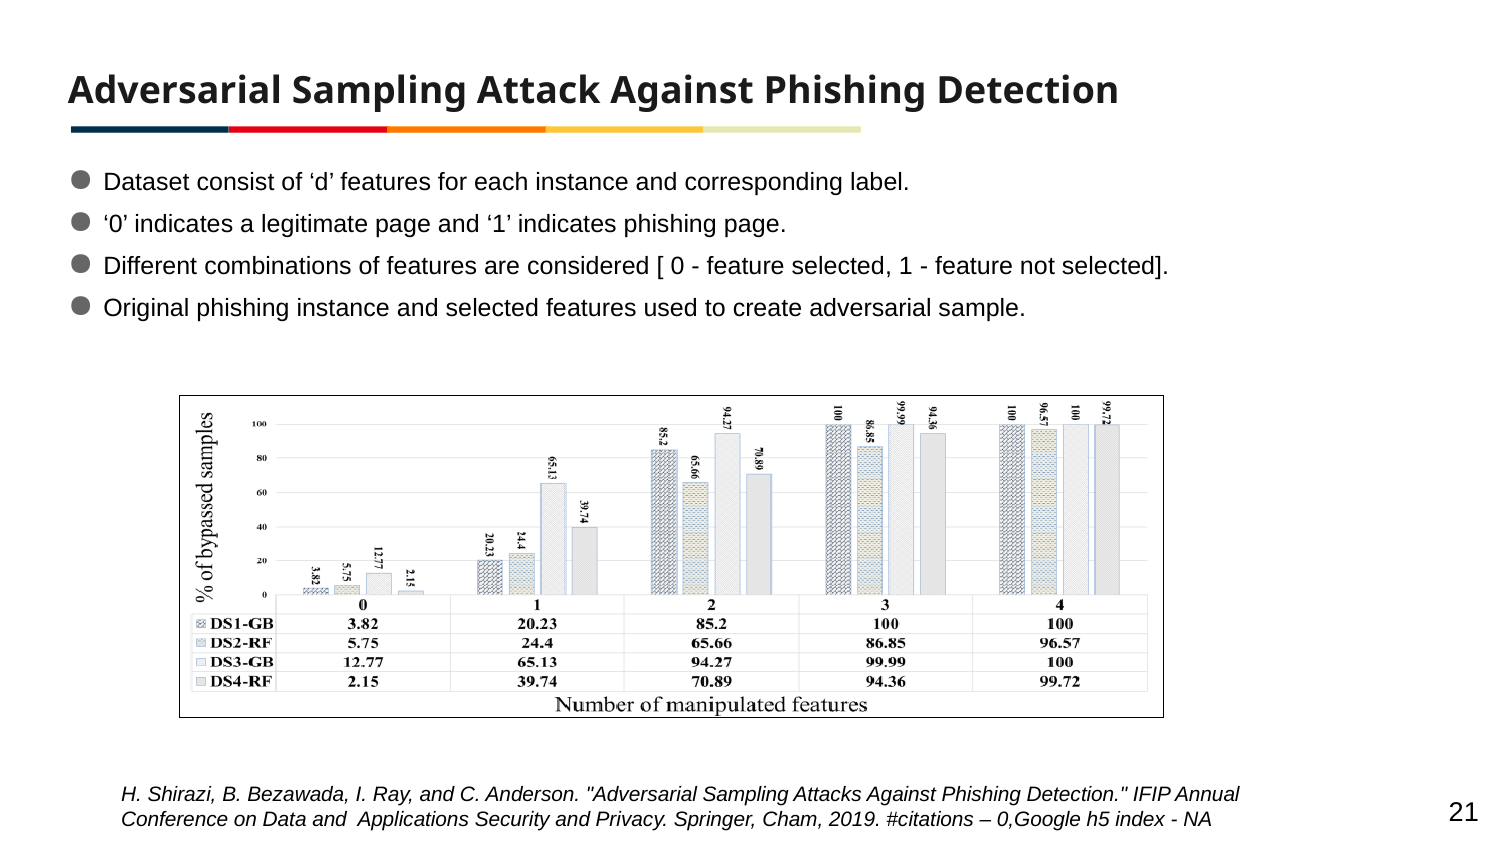

Adversarial Sampling Attack Against Phishing Detection
Dataset consist of ‘d’ features for each instance and corresponding label.
‘0’ indicates a legitimate page and ‘1’ indicates phishing page.
Different combinations of features are considered [ 0 - feature selected, 1 - feature not selected].
Original phishing instance and selected features used to create adversarial sample.
H. Shirazi, B. Bezawada, I. Ray, and C. Anderson. "Adversarial Sampling Attacks Against Phishing Detection." IFIP Annual Conference on Data and Applications Security and Privacy. Springer, Cham, 2019. #citations – 0,Google h5 index - NA